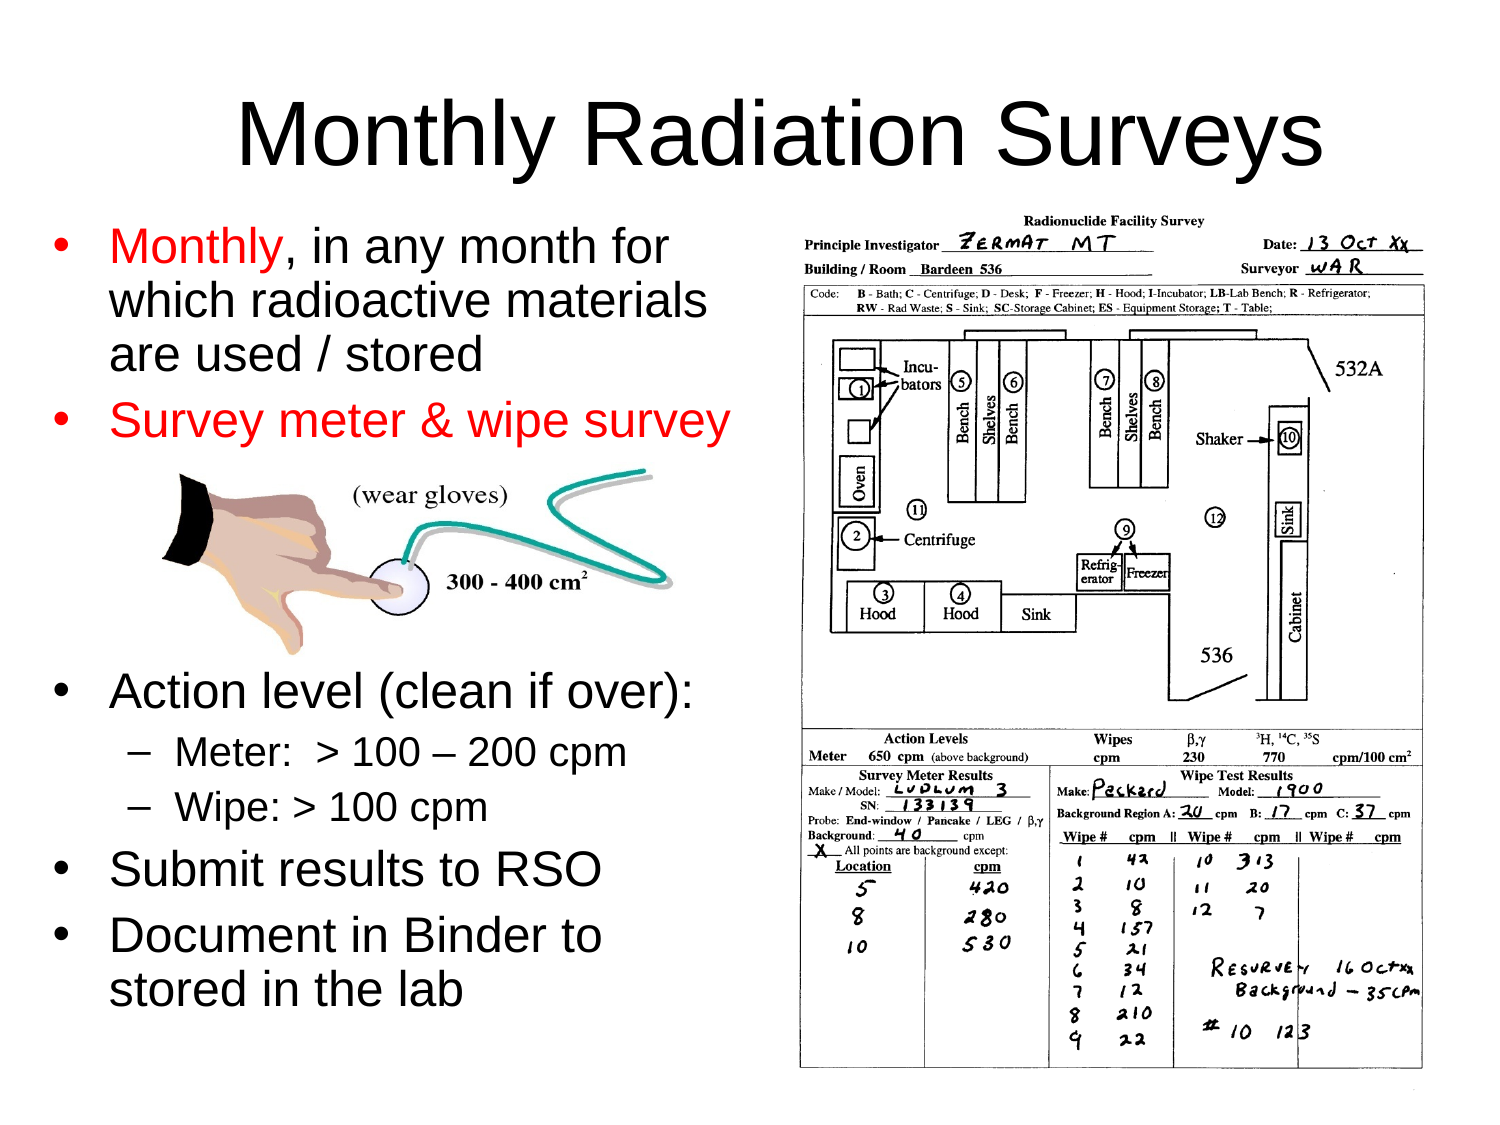

# Monthly Radiation Surveys
Monthly, in any month for which radioactive materials are used / stored
Survey meter & wipe survey
Action level (clean if over):
Meter: > 100 – 200 cpm
Wipe: > 100 cpm
Submit results to RSO
Document in Binder to stored in the lab